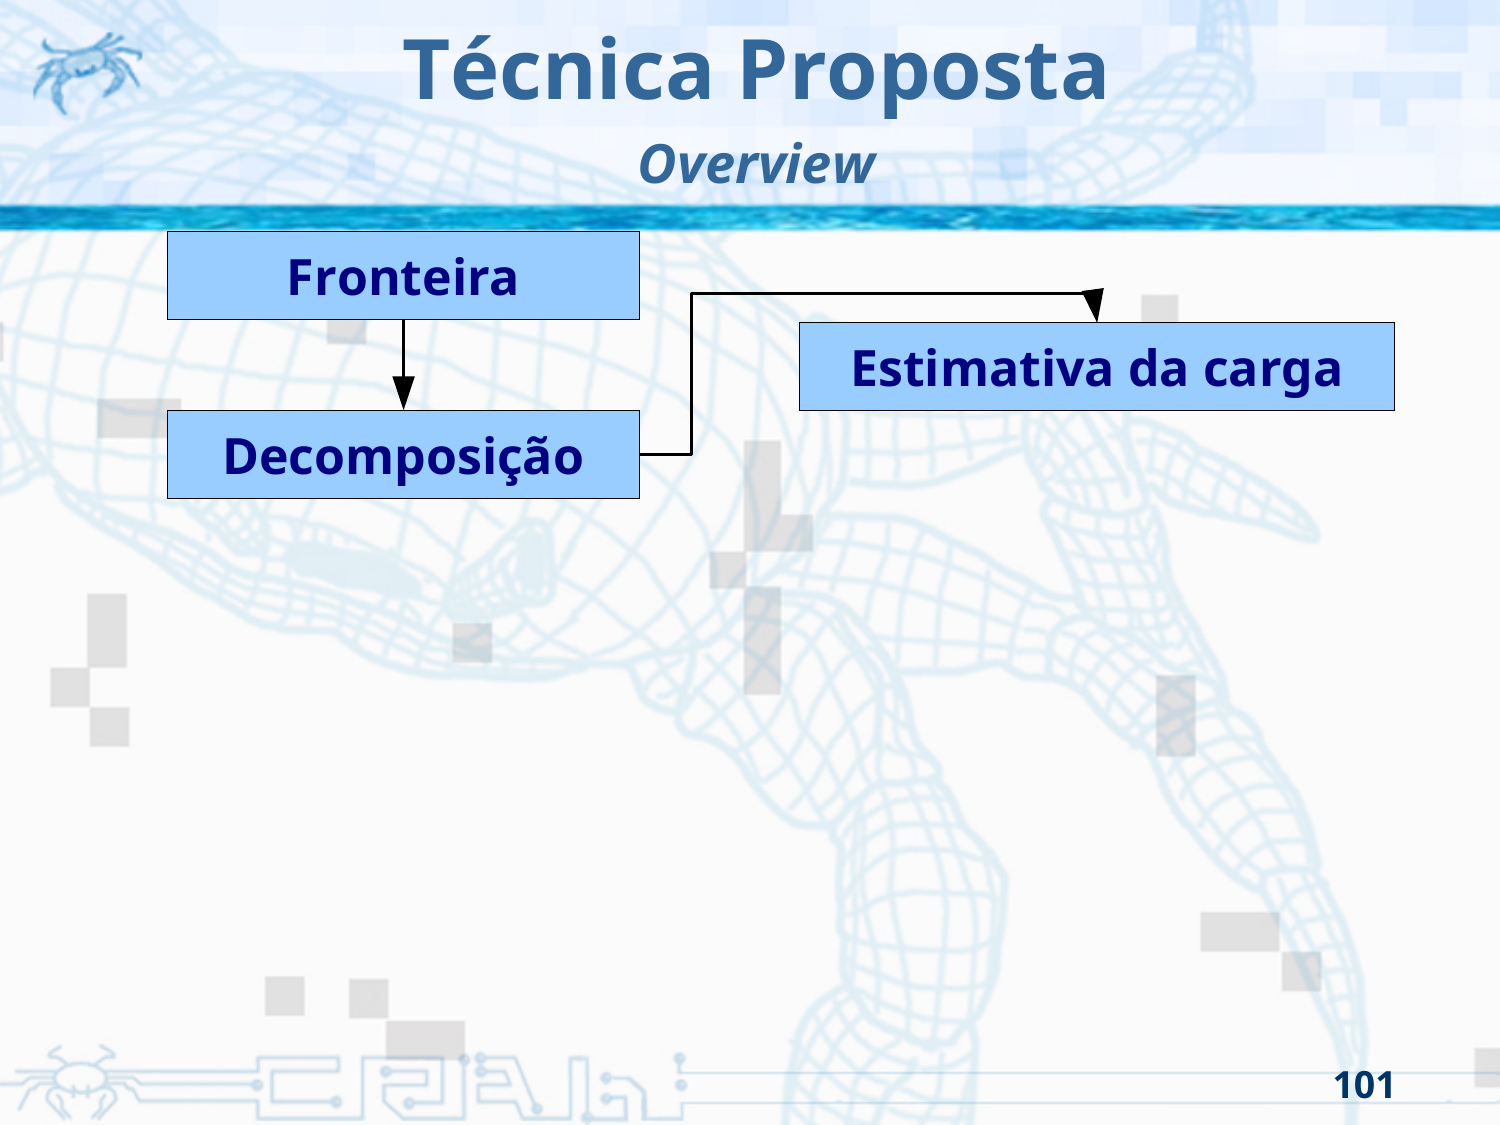

# Técnica Proposta Overview
Fronteira
Estimativa da carga
Decomposição